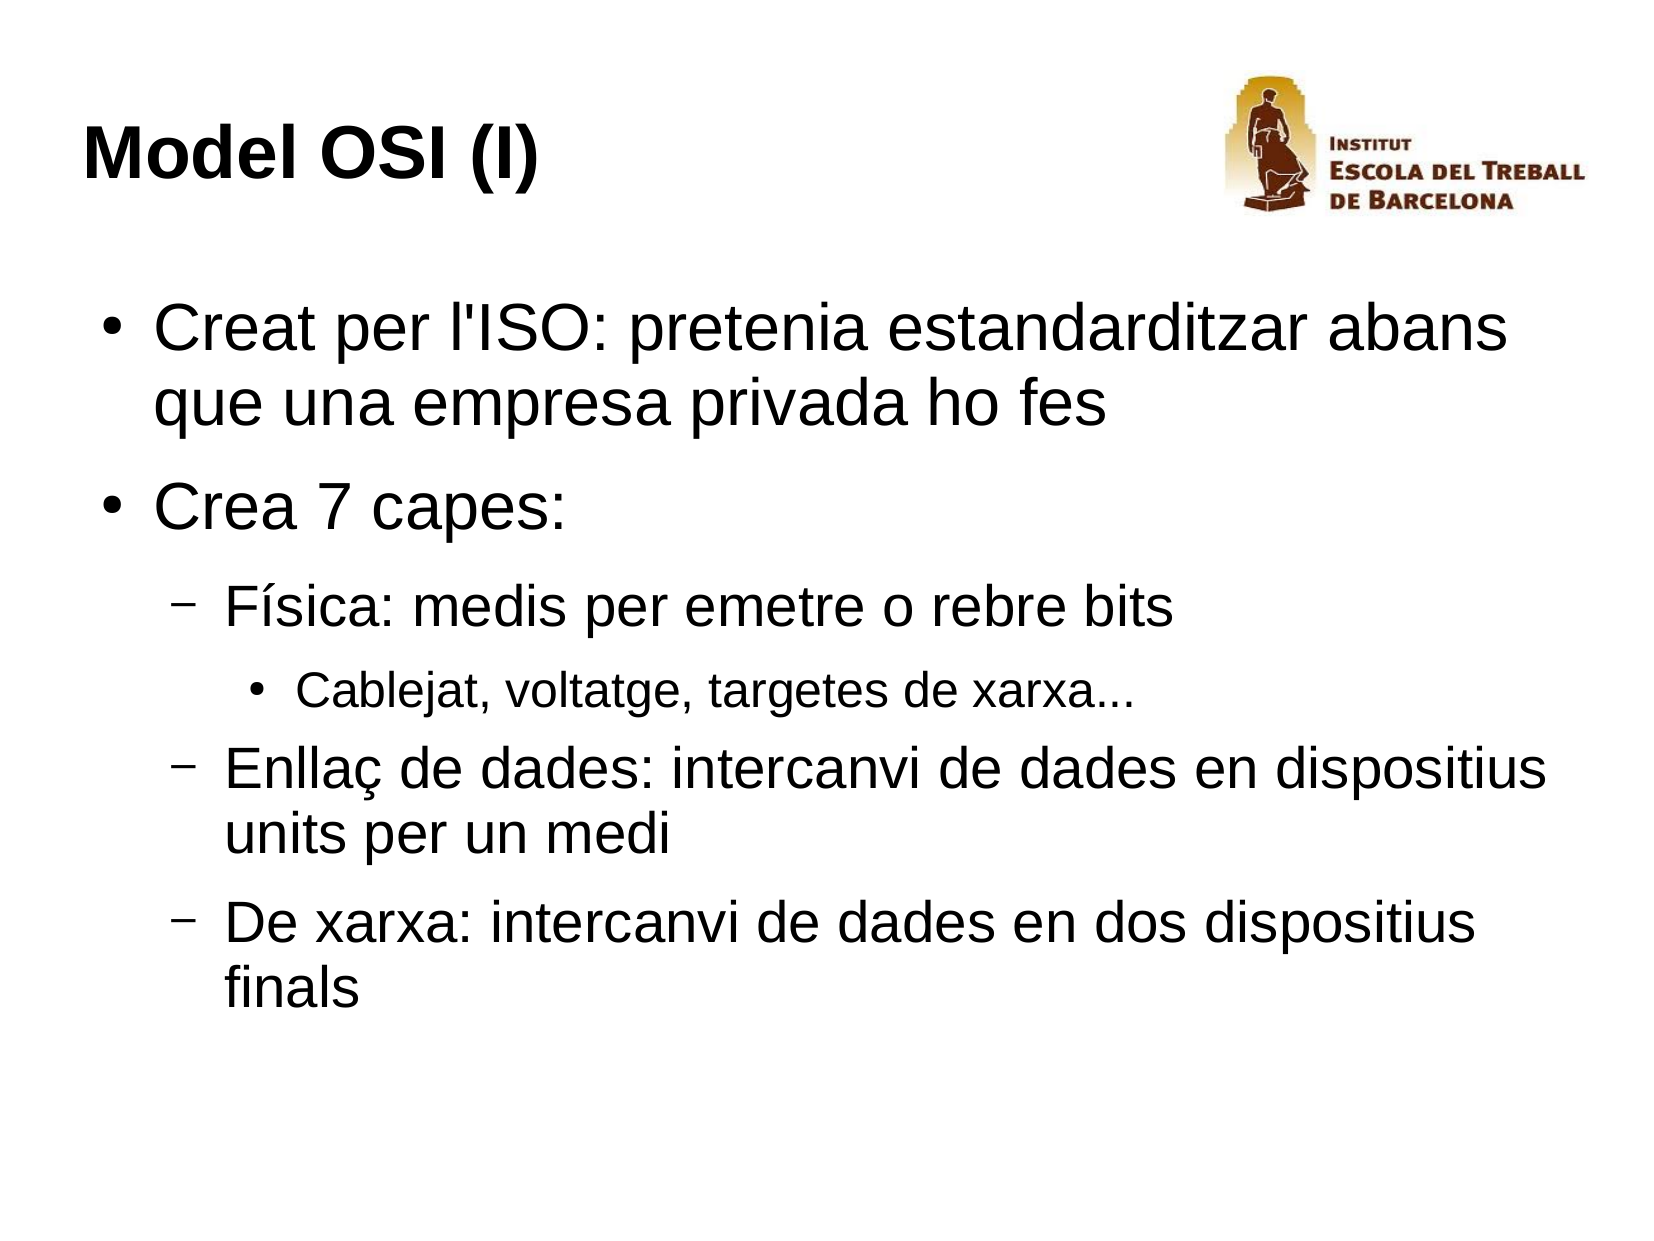

# Model OSI (I)
Creat per l'ISO: pretenia estandarditzar abans que una empresa privada ho fes
Crea 7 capes:
Física: medis per emetre o rebre bits
Cablejat, voltatge, targetes de xarxa...
Enllaç de dades: intercanvi de dades en dispositius units per un medi
De xarxa: intercanvi de dades en dos dispositius finals